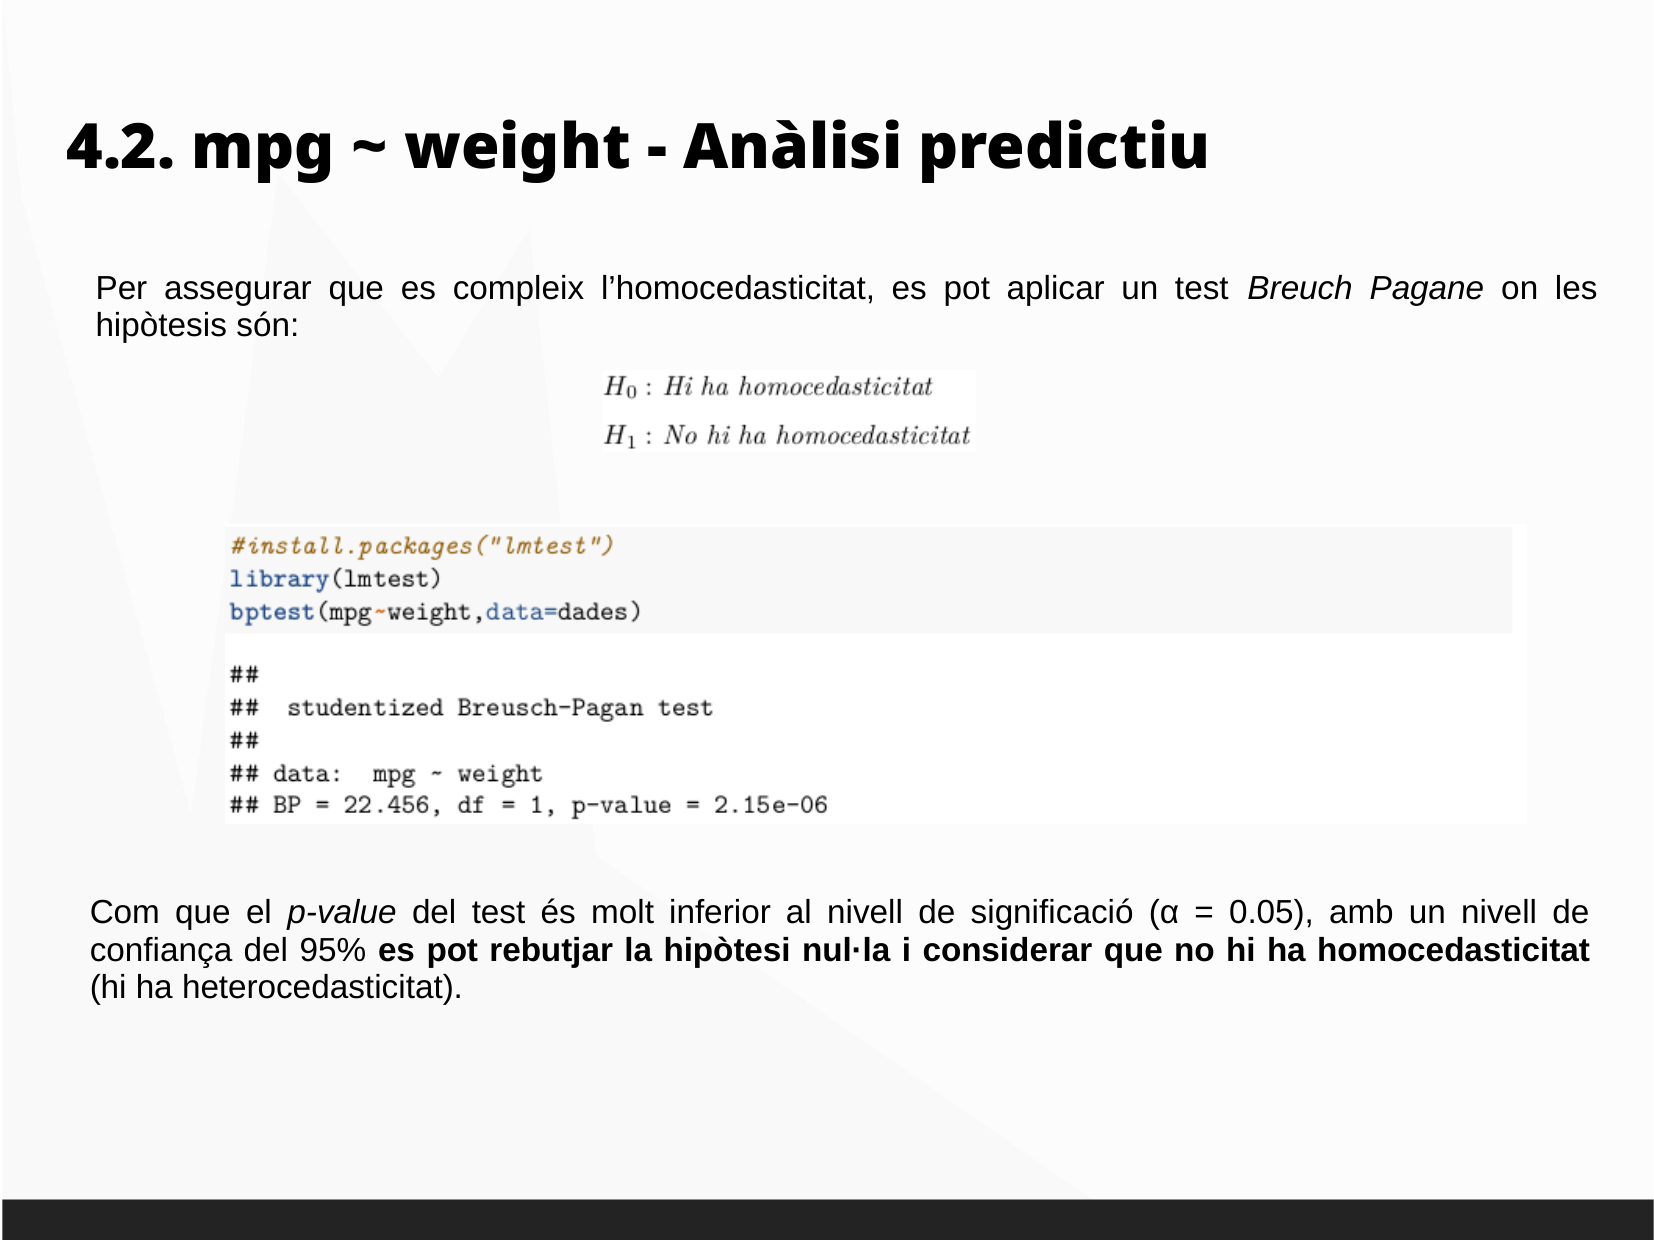

# 4.2. mpg ~ weight - Anàlisi predictiu
Per assegurar que es compleix l’homocedasticitat, es pot aplicar un test Breuch Pagane on les hipòtesis són:
Com que el p-value del test és molt inferior al nivell de significació (α = 0.05), amb un nivell de confiança del 95% es pot rebutjar la hipòtesi nul·la i considerar que no hi ha homocedasticitat (hi ha heterocedasticitat).